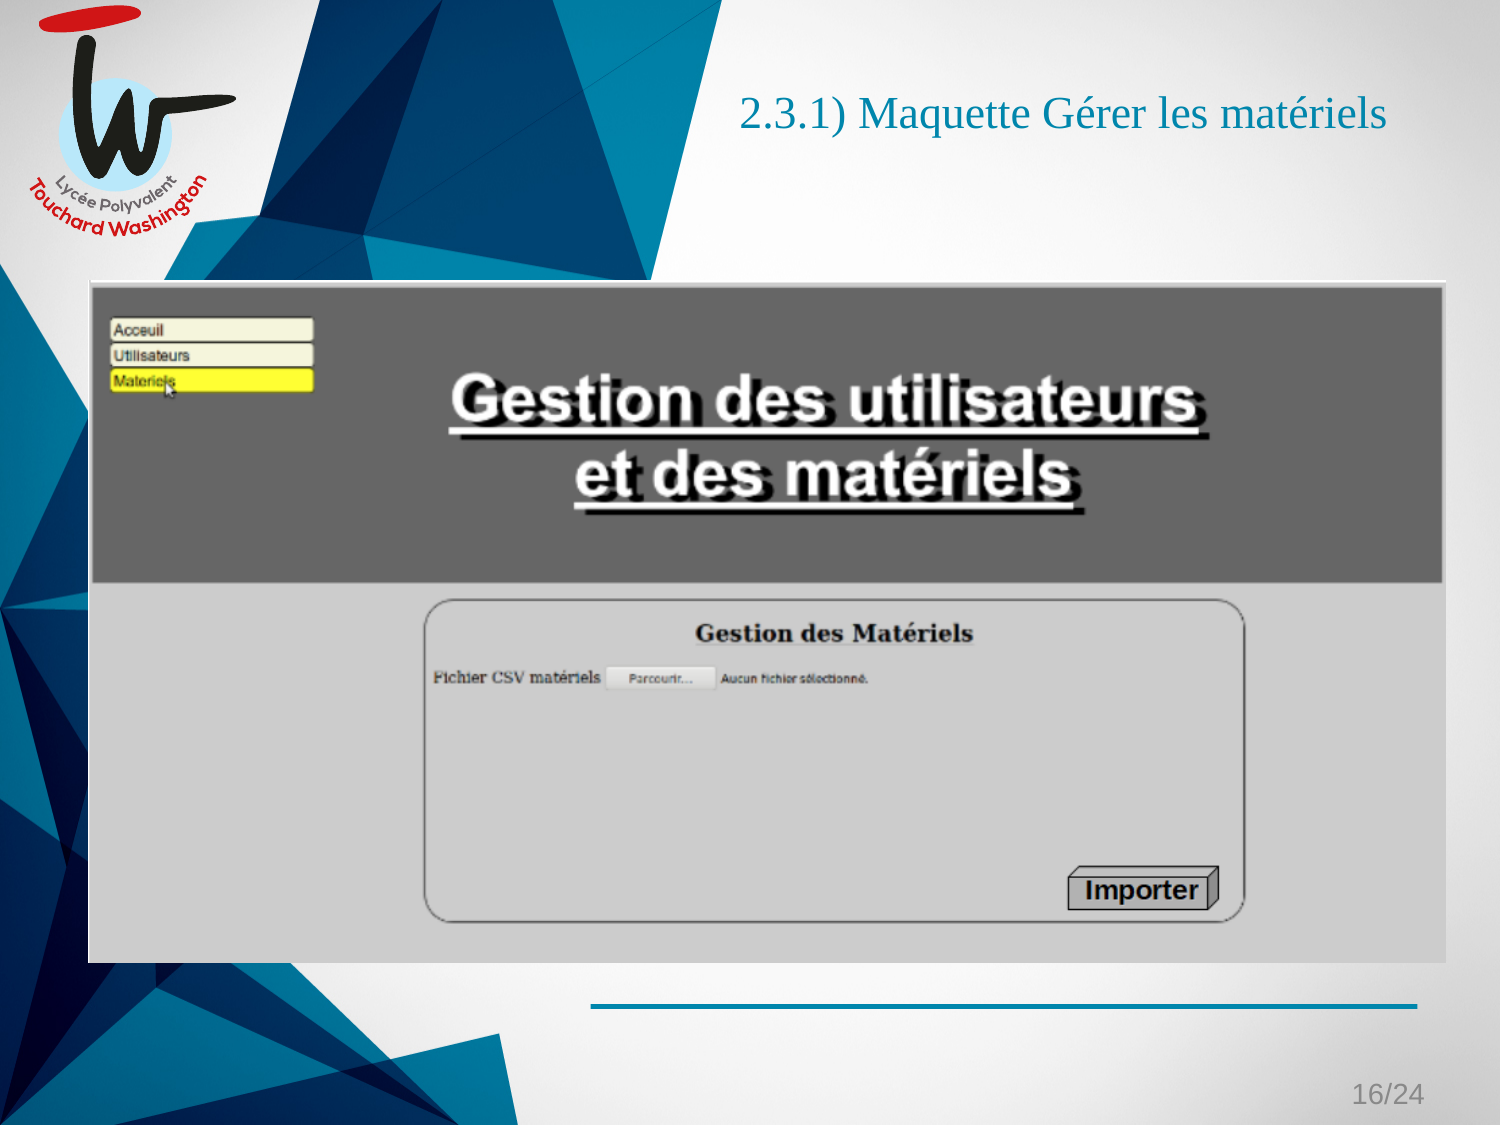

# 2.3.1) Maquette Gérer les matériels
16